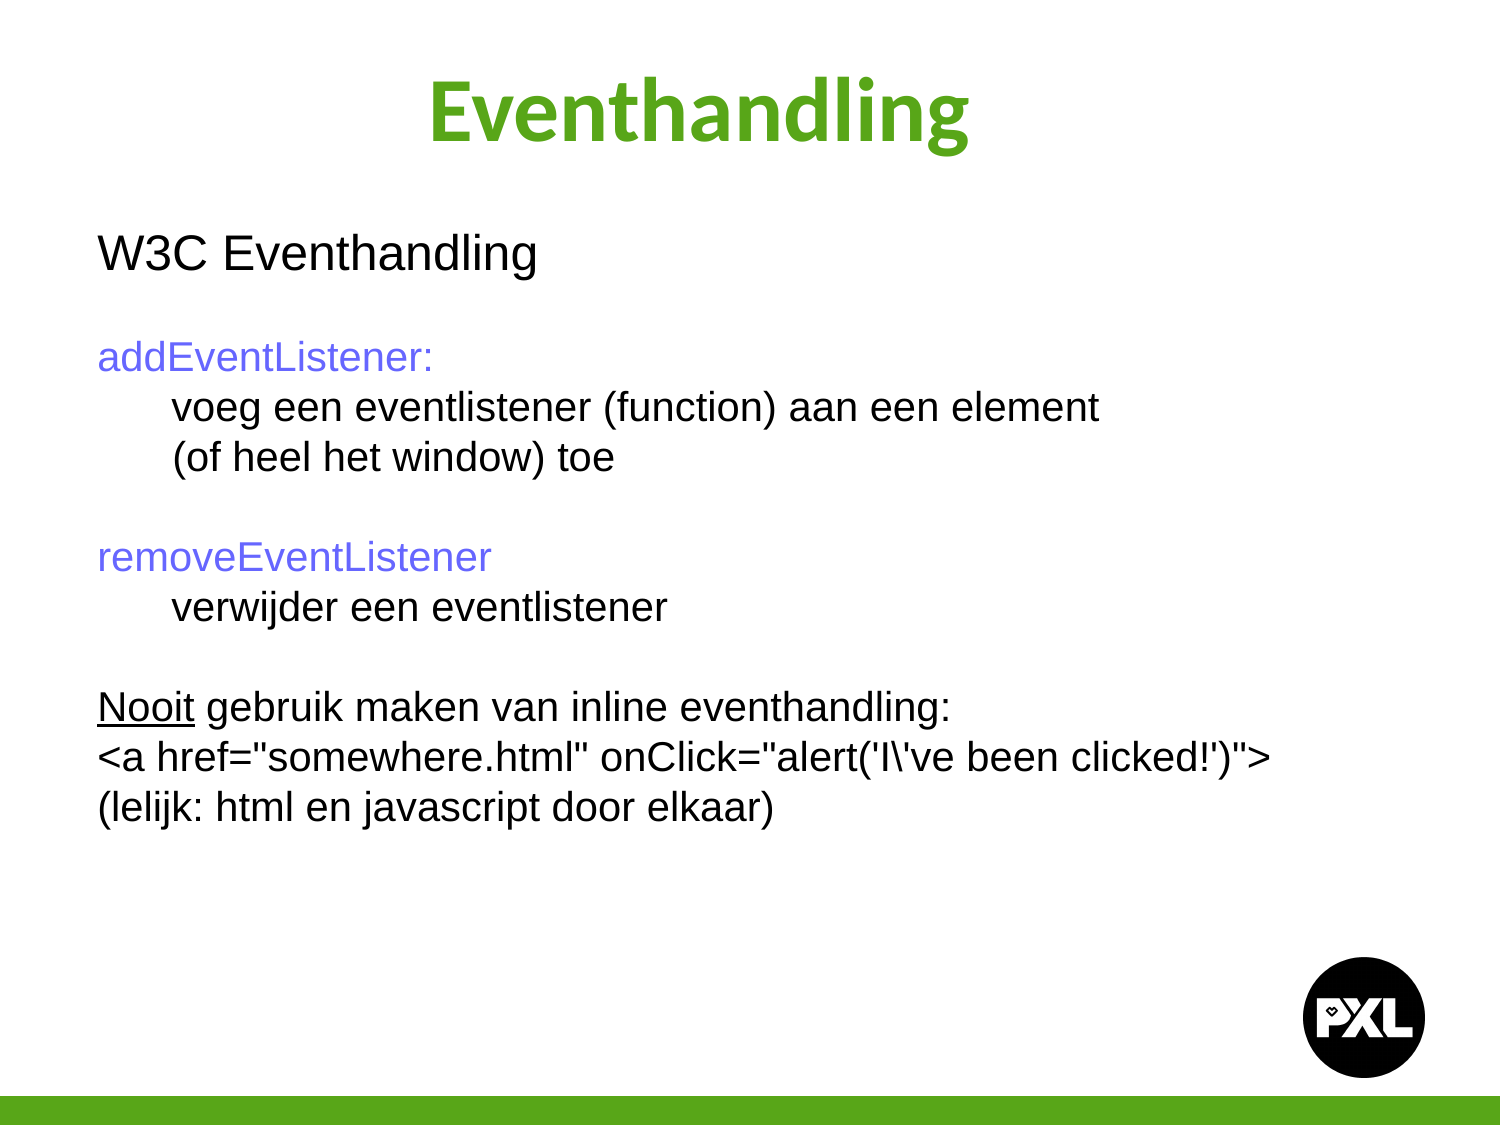

Eventhandling
W3C Eventhandling
addEventListener:
	voeg een eventlistener (function) aan een element
(of heel het window) toe
removeEventListener
	verwijder een eventlistener
Nooit gebruik maken van inline eventhandling:
<a href="somewhere.html" onClick="alert('I\'ve been clicked!')">
(lelijk: html en javascript door elkaar)